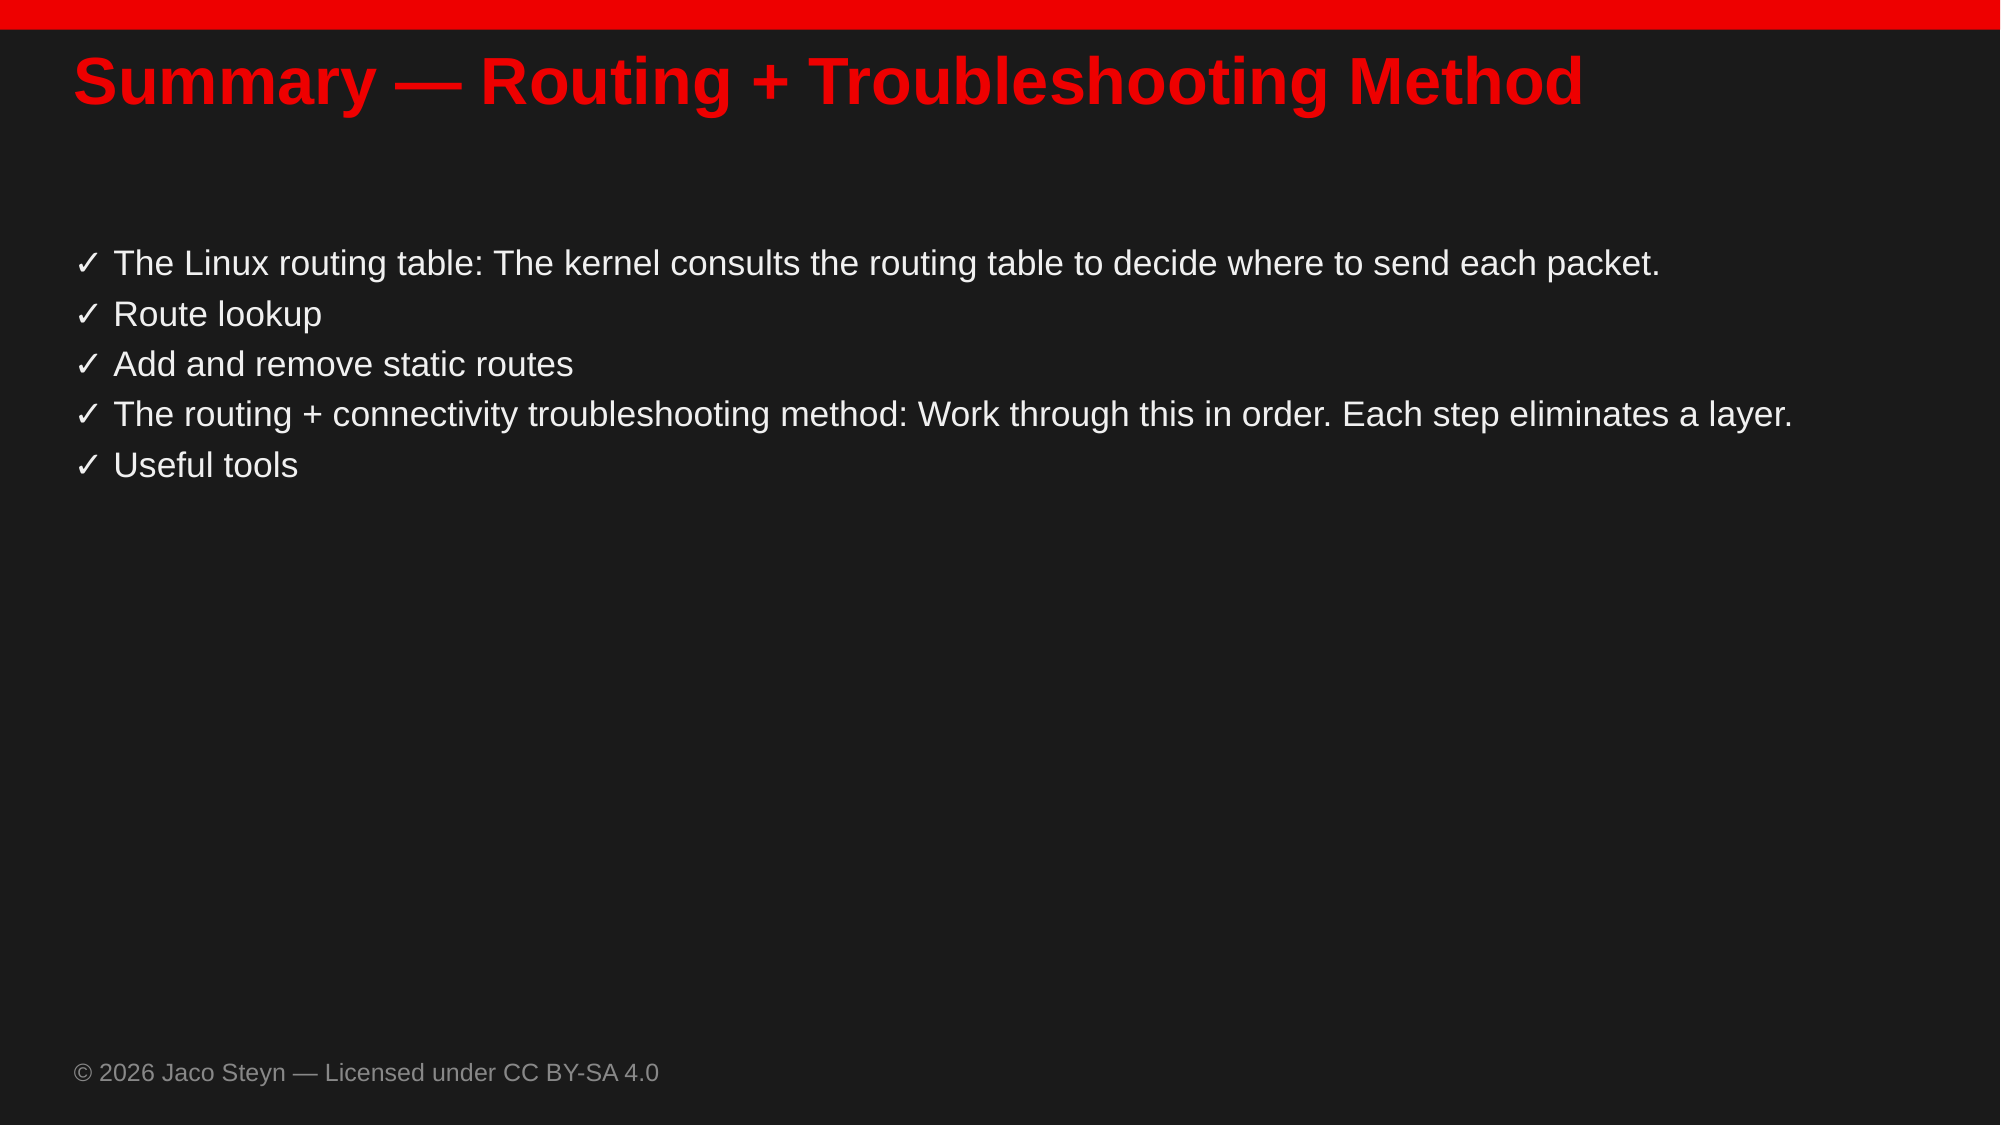

Summary — Routing + Troubleshooting Method
✓ The Linux routing table: The kernel consults the routing table to decide where to send each packet.
✓ Route lookup
✓ Add and remove static routes
✓ The routing + connectivity troubleshooting method: Work through this in order. Each step eliminates a layer.
✓ Useful tools
© 2026 Jaco Steyn — Licensed under CC BY-SA 4.0